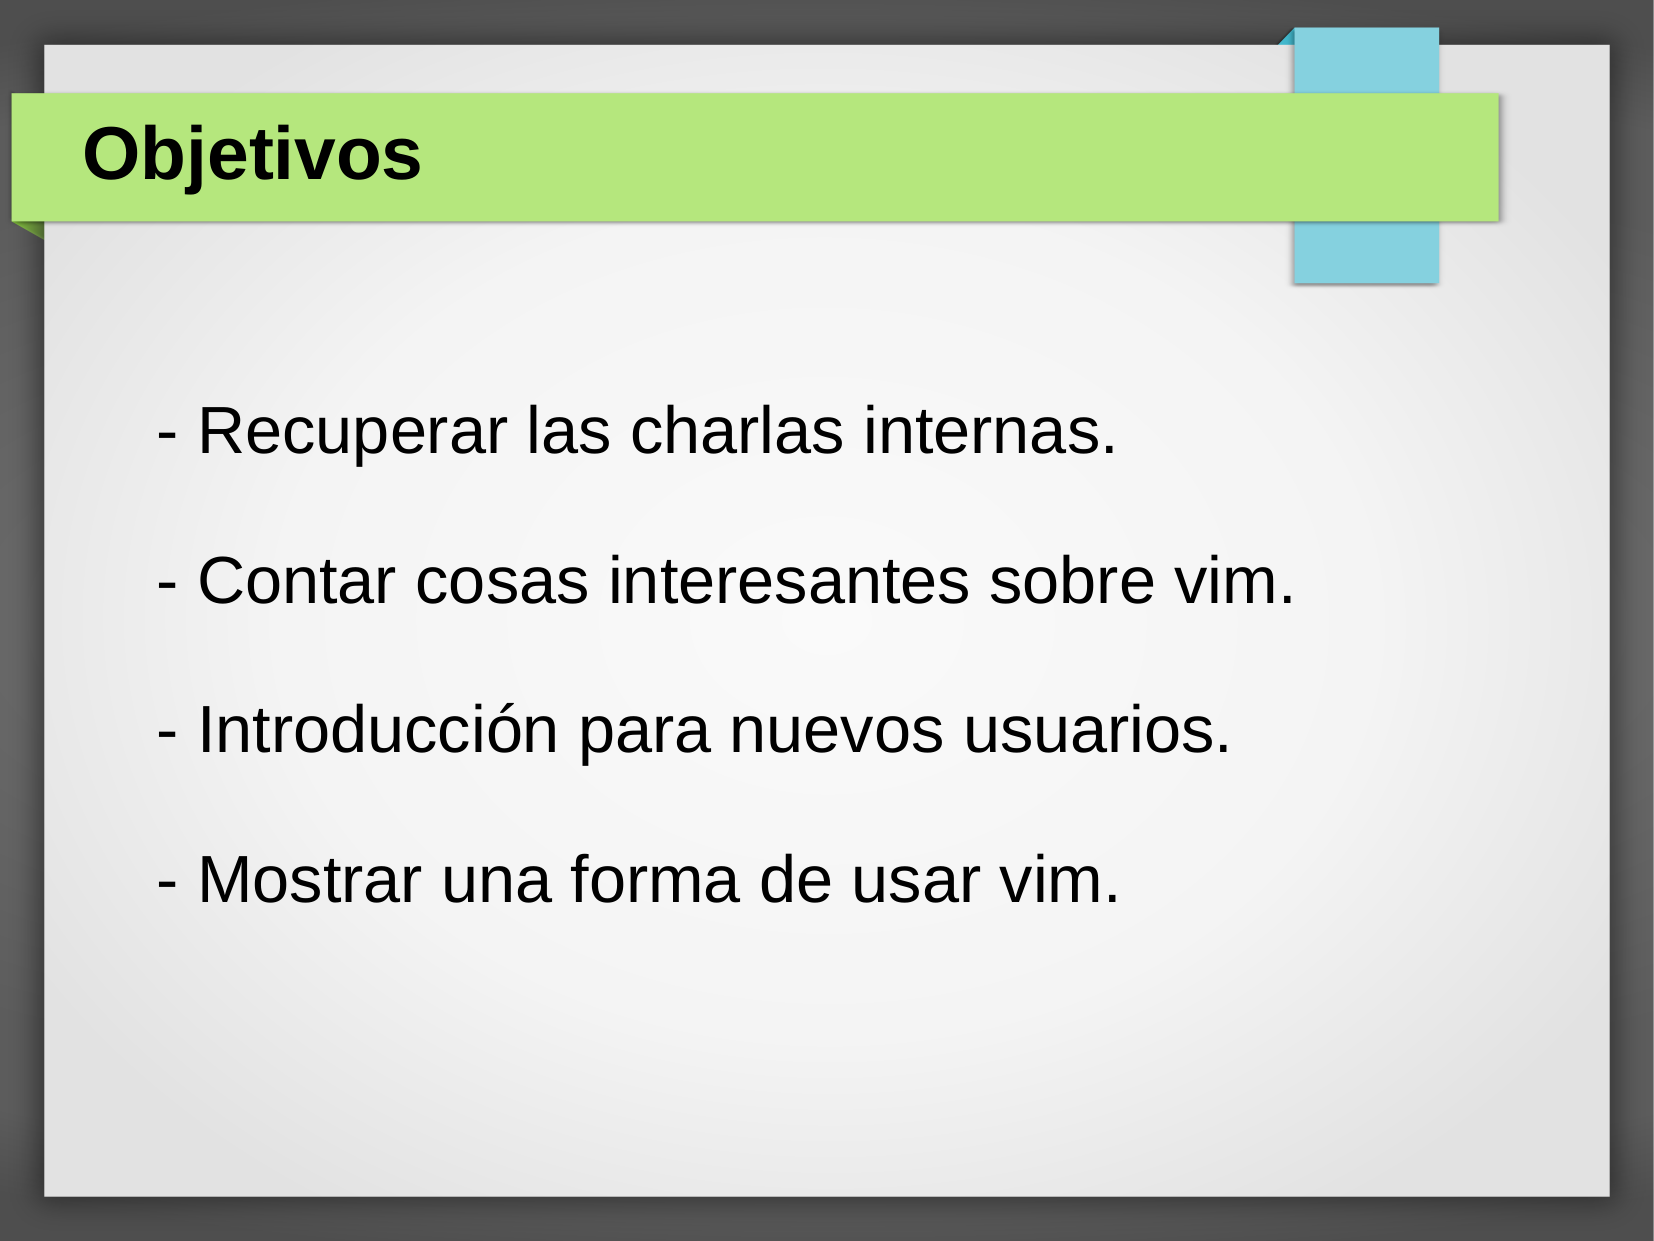

# Objetivos
 - Recuperar las charlas internas.
 - Contar cosas interesantes sobre vim.
 - Introducción para nuevos usuarios.
 - Mostrar una forma de usar vim.